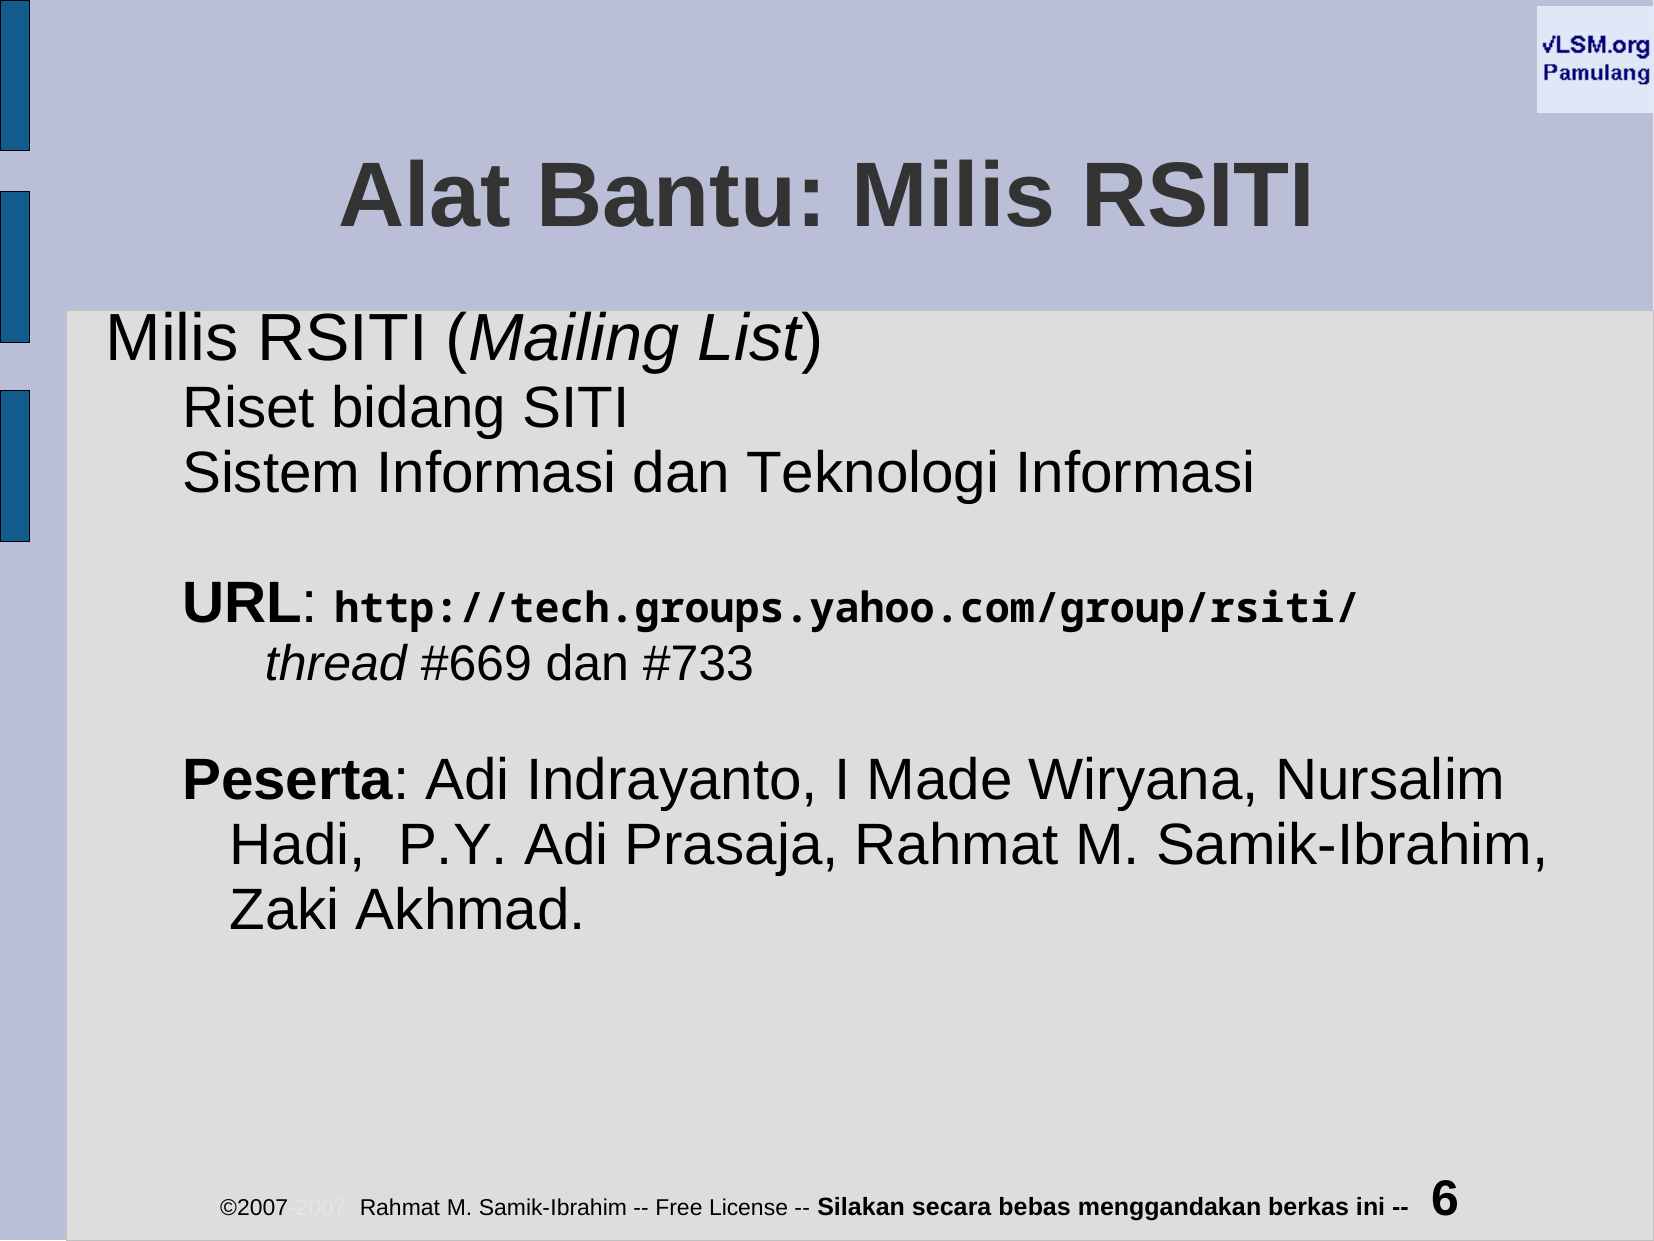

# Alat Bantu: Milis RSITI
Milis RSITI (Mailing List)
Riset bidang SITI
Sistem Informasi dan Teknologi Informasi
URL: http://tech.groups.yahoo.com/group/rsiti/
thread #669 dan #733
Peserta: Adi Indrayanto, I Made Wiryana, Nursalim Hadi, P.Y. Adi Prasaja, Rahmat M. Samik-Ibrahim, Zaki Akhmad.